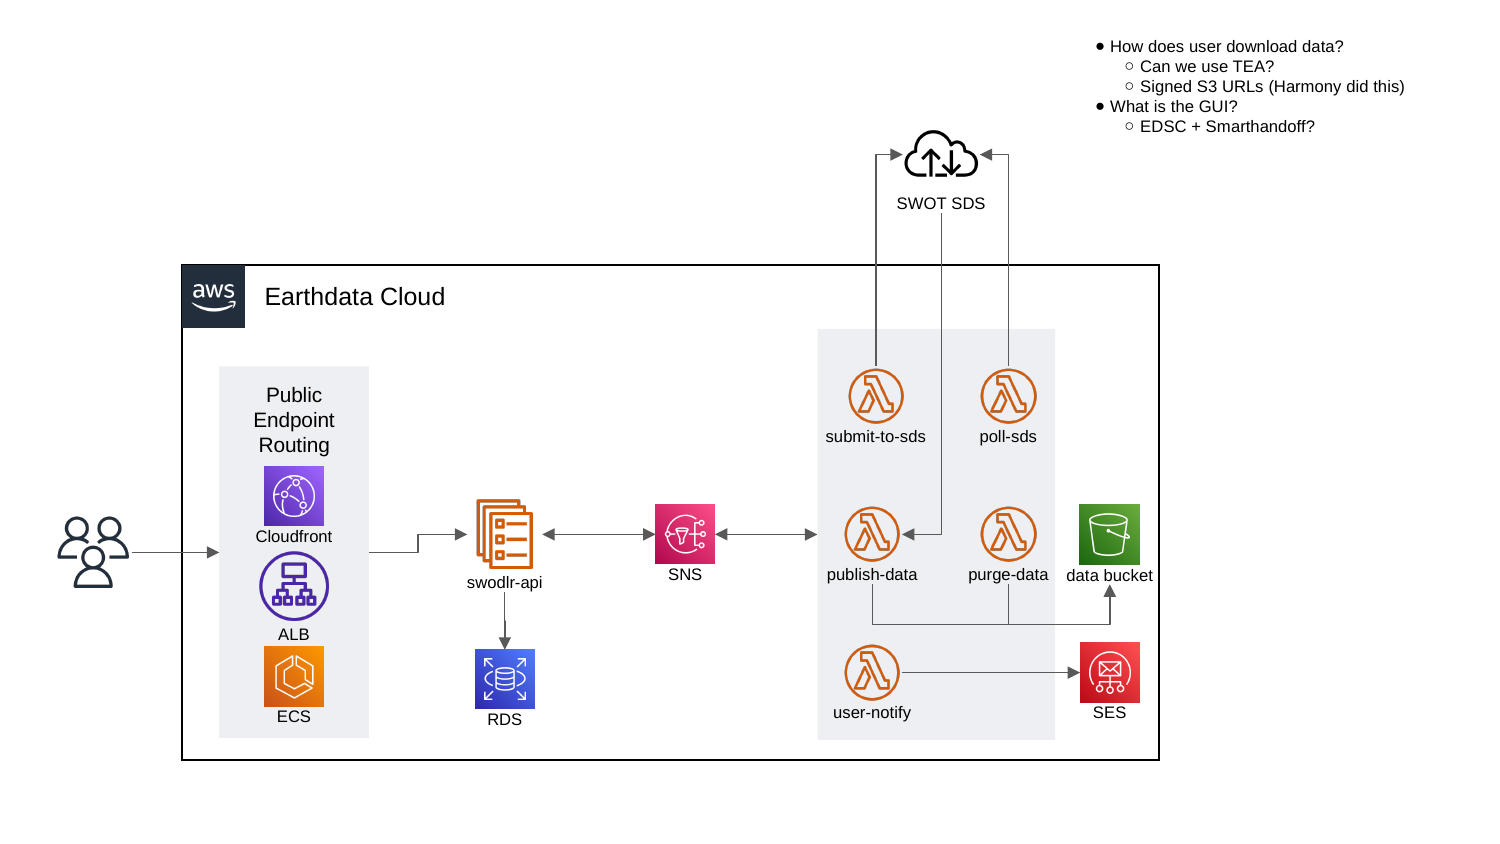

How does user download data?
Can we use TEA?
Signed S3 URLs (Harmony did this)
What is the GUI?
EDSC + Smarthandoff?
SWOT SDS
Earthdata Cloud
Public Endpoint Routing
Cloudfront
ALB
ECS
submit-to-sds
poll-sds
swodlr-api
data bucket
SNS
publish-data
purge-data
user-notify
SES
RDS